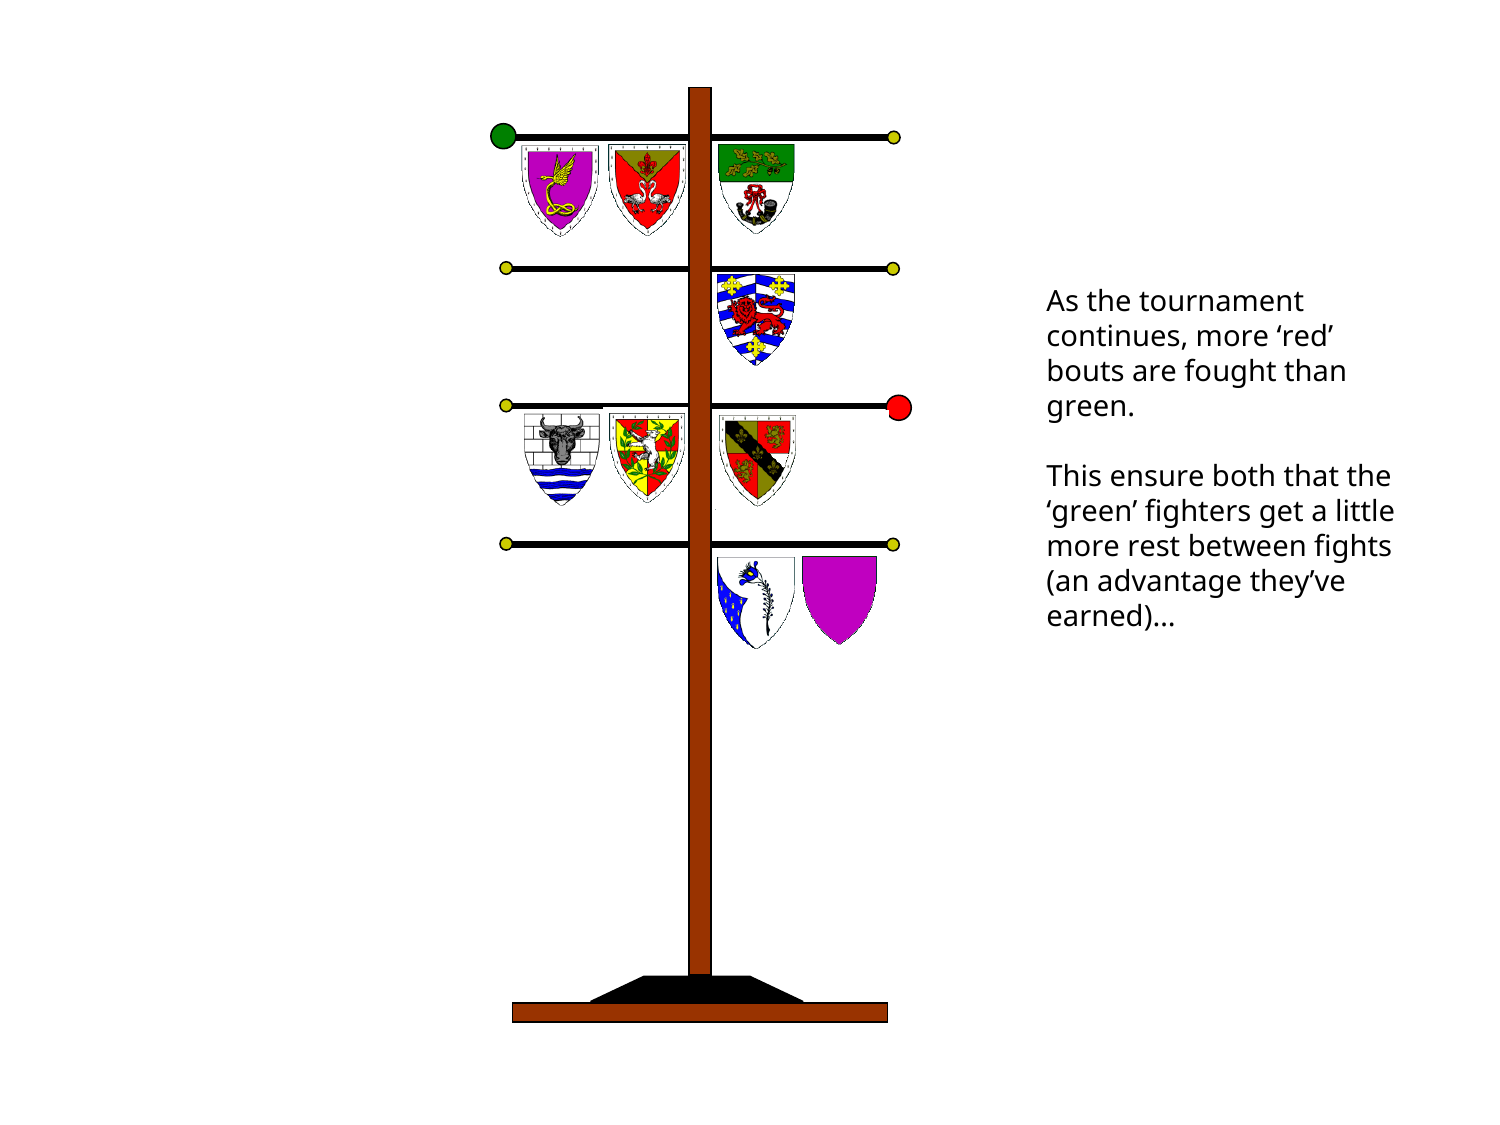

As the tournament
continues, more ‘red’
bouts are fought than
green.
This ensure both that the
‘green’ fighters get a little
more rest between fights
(an advantage they’ve
earned)…